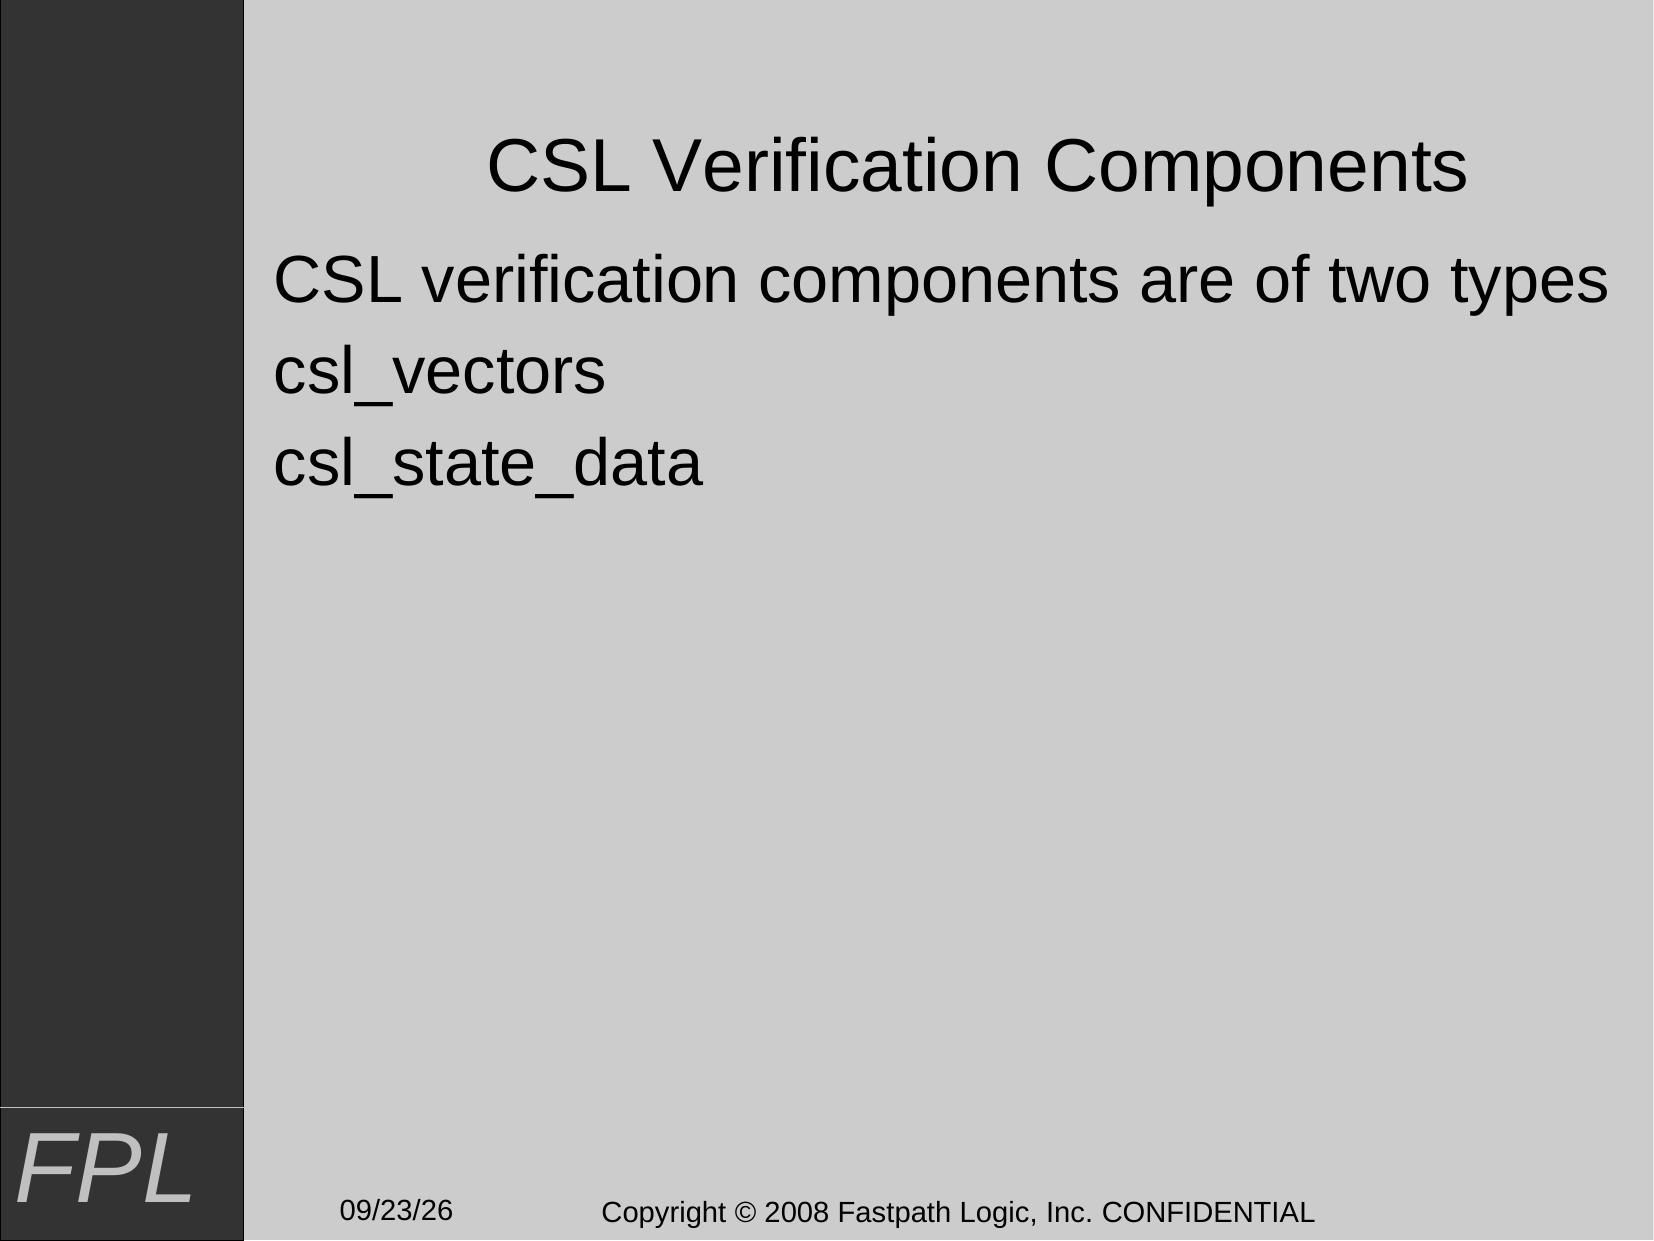

# CSL Verification Components
CSL verification components are of two types
csl_vectors
csl_state_data
Copyright Fastpath Logic Inc. @2007